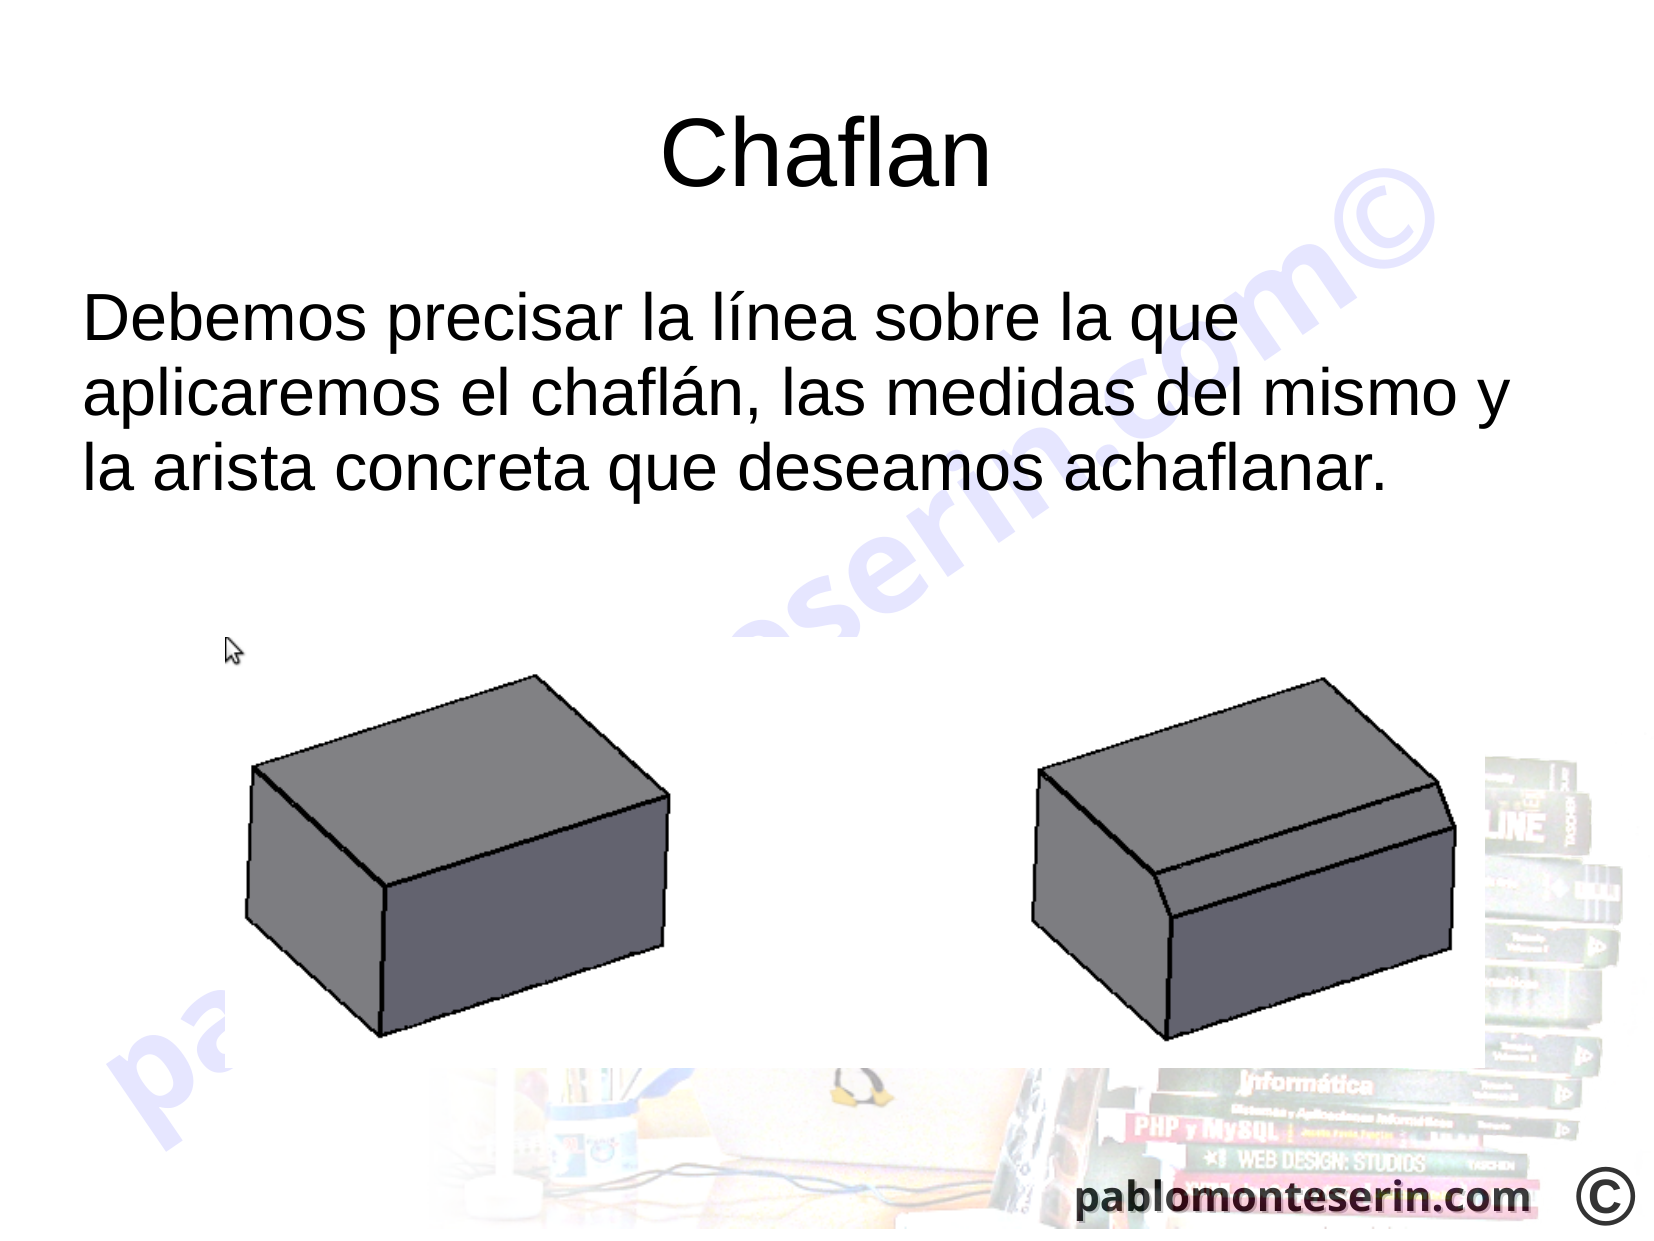

# Chaflan
Debemos precisar la línea sobre la que aplicaremos el chaflán, las medidas del mismo y la arista concreta que deseamos achaflanar.